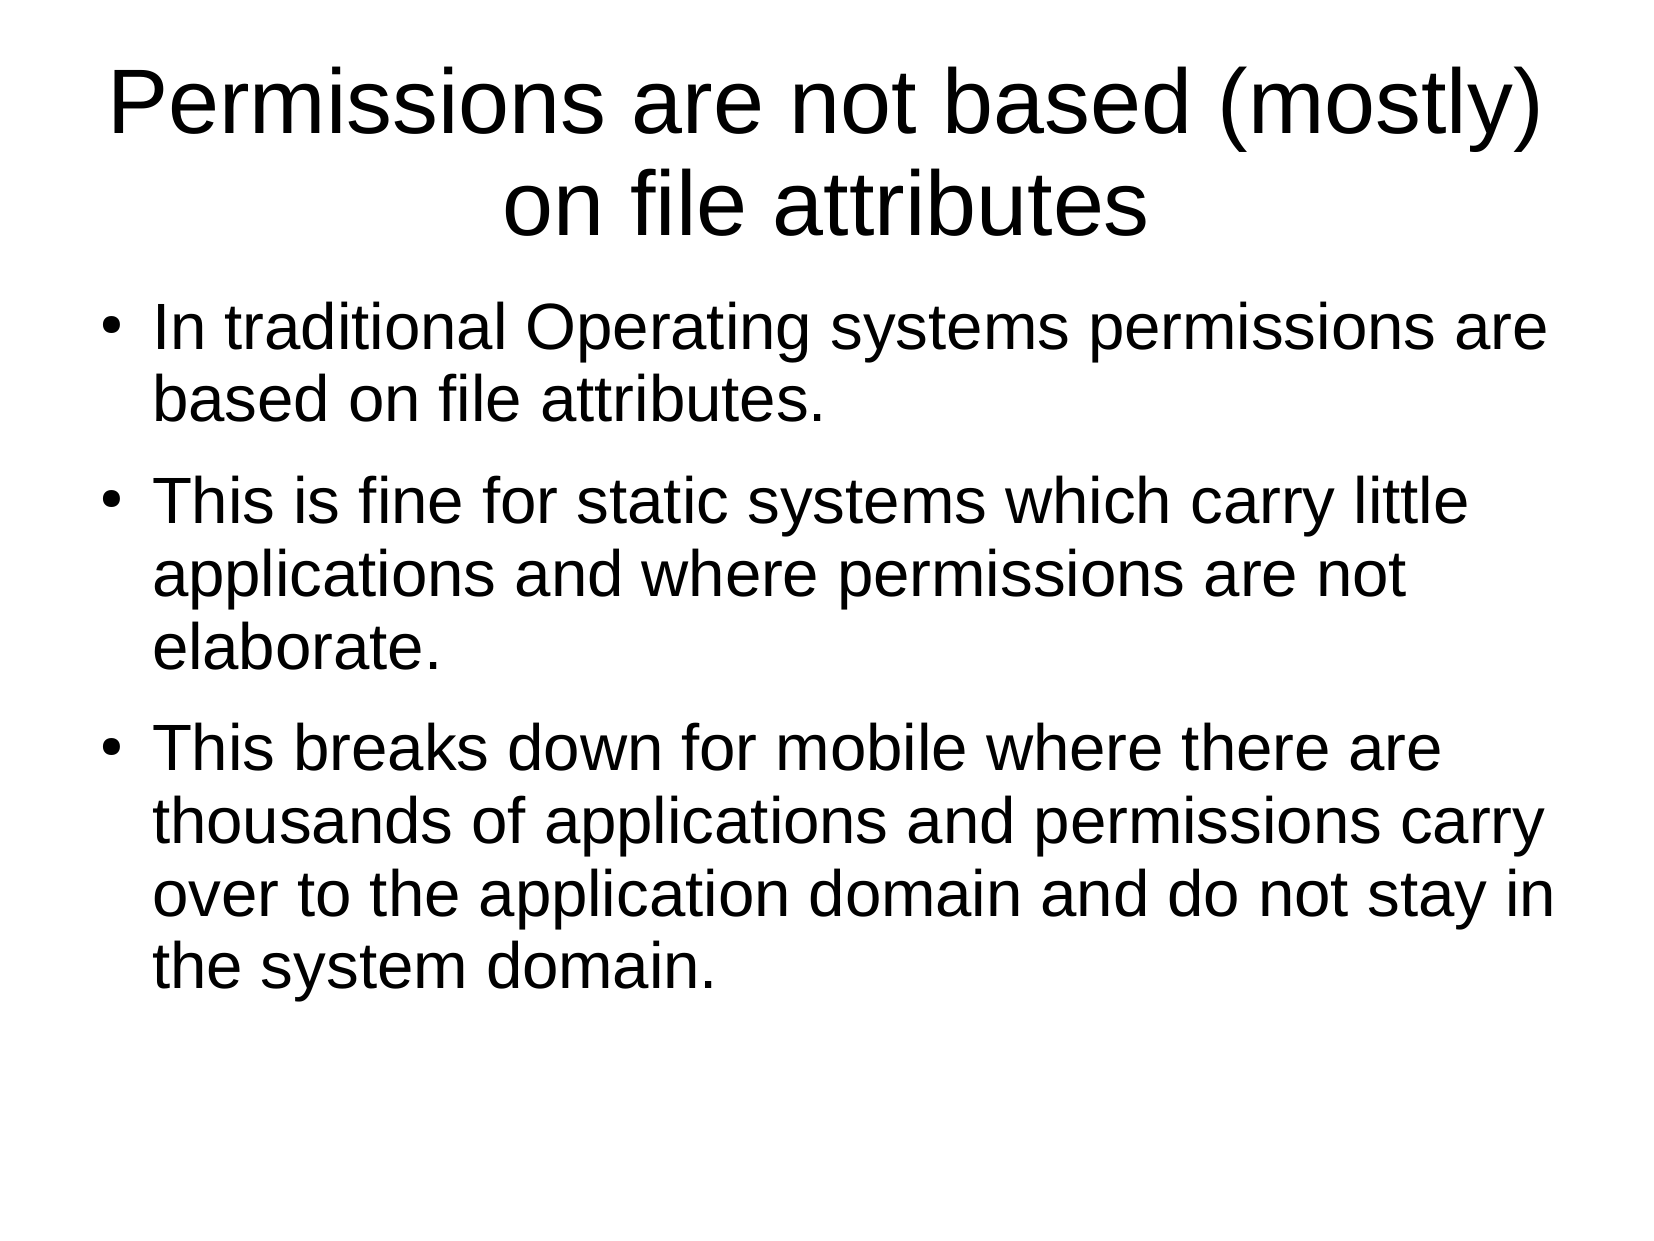

# Permissions are not based (mostly) on file attributes
In traditional Operating systems permissions are based on file attributes.
This is fine for static systems which carry little applications and where permissions are not elaborate.
This breaks down for mobile where there are thousands of applications and permissions carry over to the application domain and do not stay in the system domain.